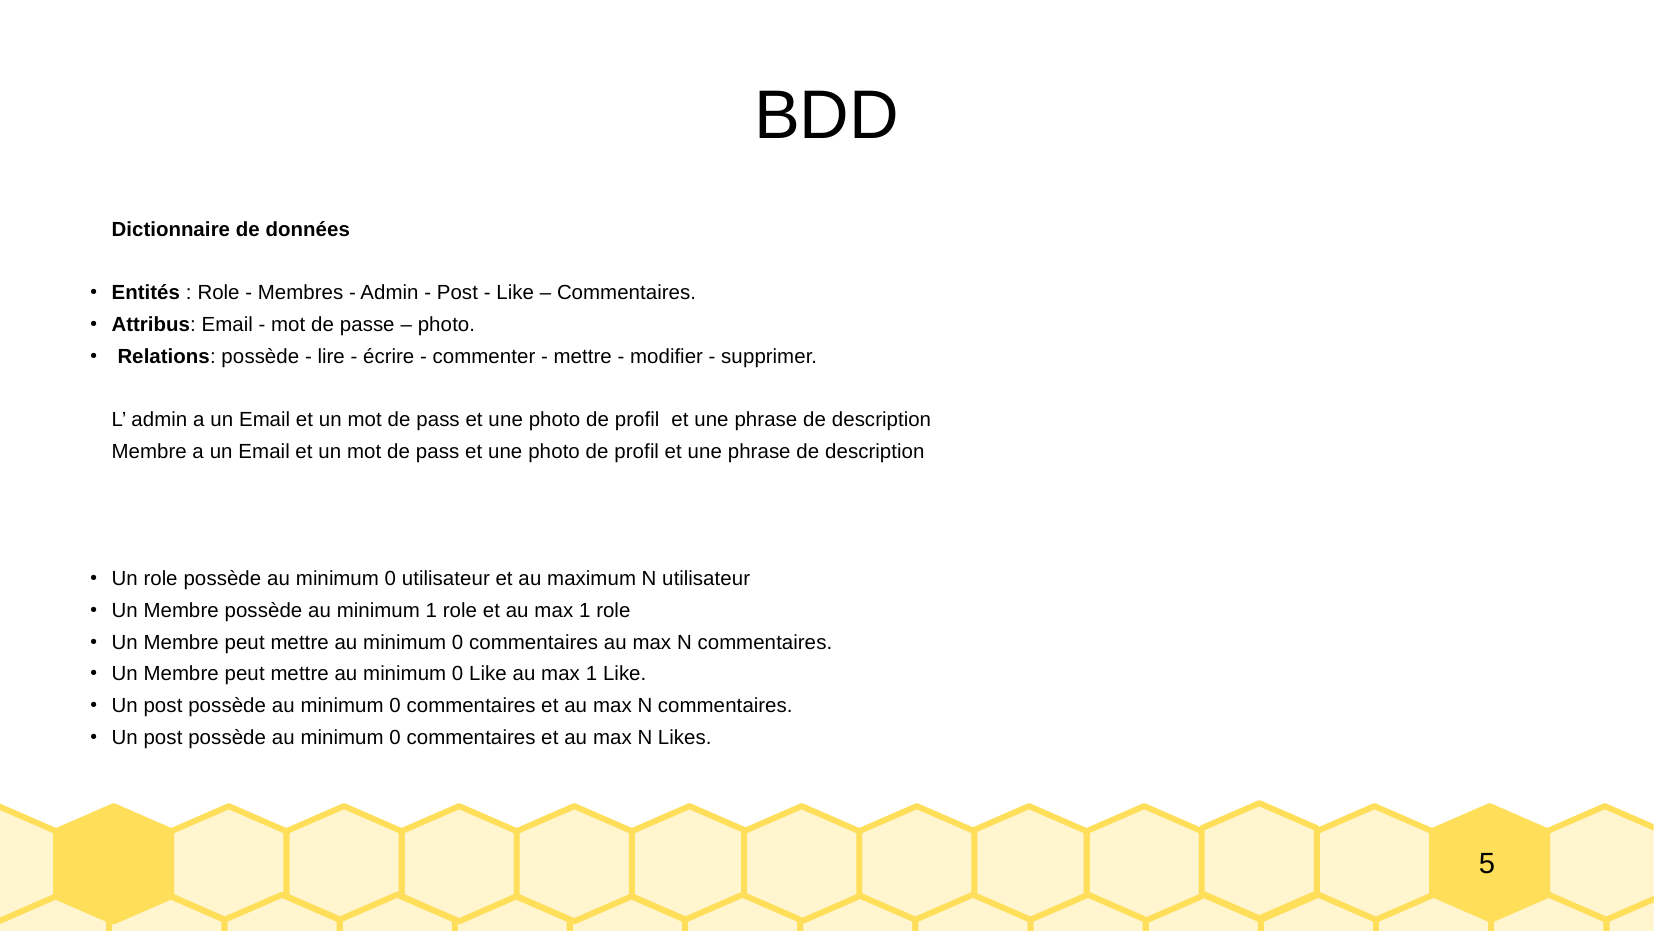

# BDD
Dictionnaire de données
Entités : Role - Membres - Admin - Post - Like – Commentaires.
Attribus: Email - mot de passe – photo.
 Relations: possède - lire - écrire - commenter - mettre - modifier - supprimer.
L’ admin a un Email et un mot de pass et une photo de profil et une phrase de description
Membre a un Email et un mot de pass et une photo de profil et une phrase de description
Un role possède au minimum 0 utilisateur et au maximum N utilisateur
Un Membre possède au minimum 1 role et au max 1 role
Un Membre peut mettre au minimum 0 commentaires au max N commentaires.
Un Membre peut mettre au minimum 0 Like au max 1 Like.
Un post possède au minimum 0 commentaires et au max N commentaires.
Un post possède au minimum 0 commentaires et au max N Likes.